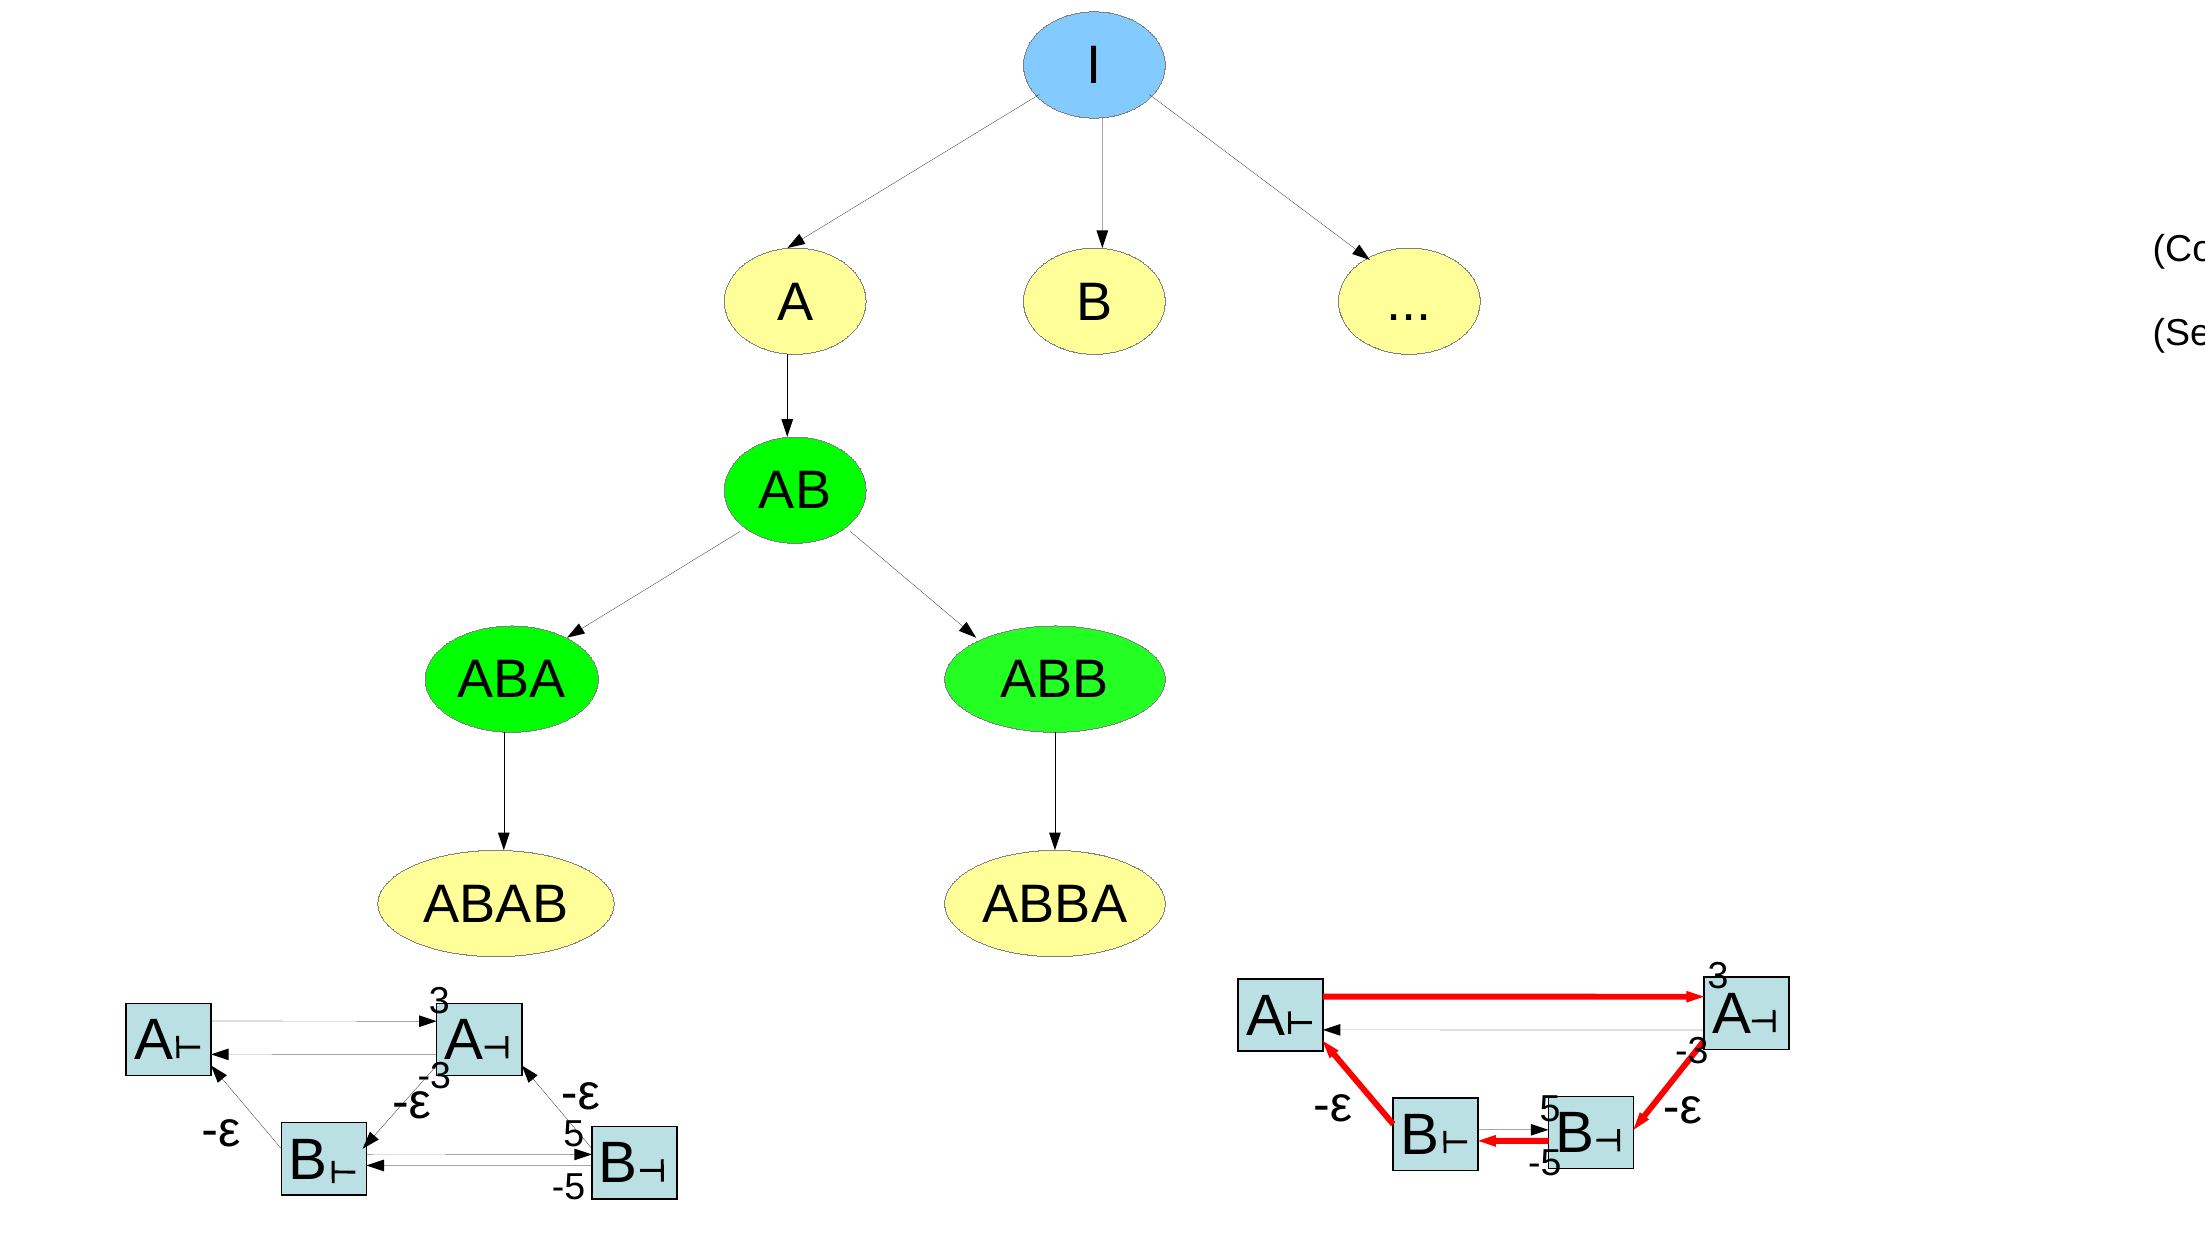

I
I
(Coles, Fox, Long and Smith, AAAI 2008);
(See also Halsey, Fox and Long, ECAI 2004)
A
B
...
AB
ABA
ABB
ABAB
ABBA
A
A
A
 3
 -3
-ε
-ε
B
B
 5
 -5
A
A
A
 3
 -3
-ε
-ε
-ε
B
B
 5
 -5